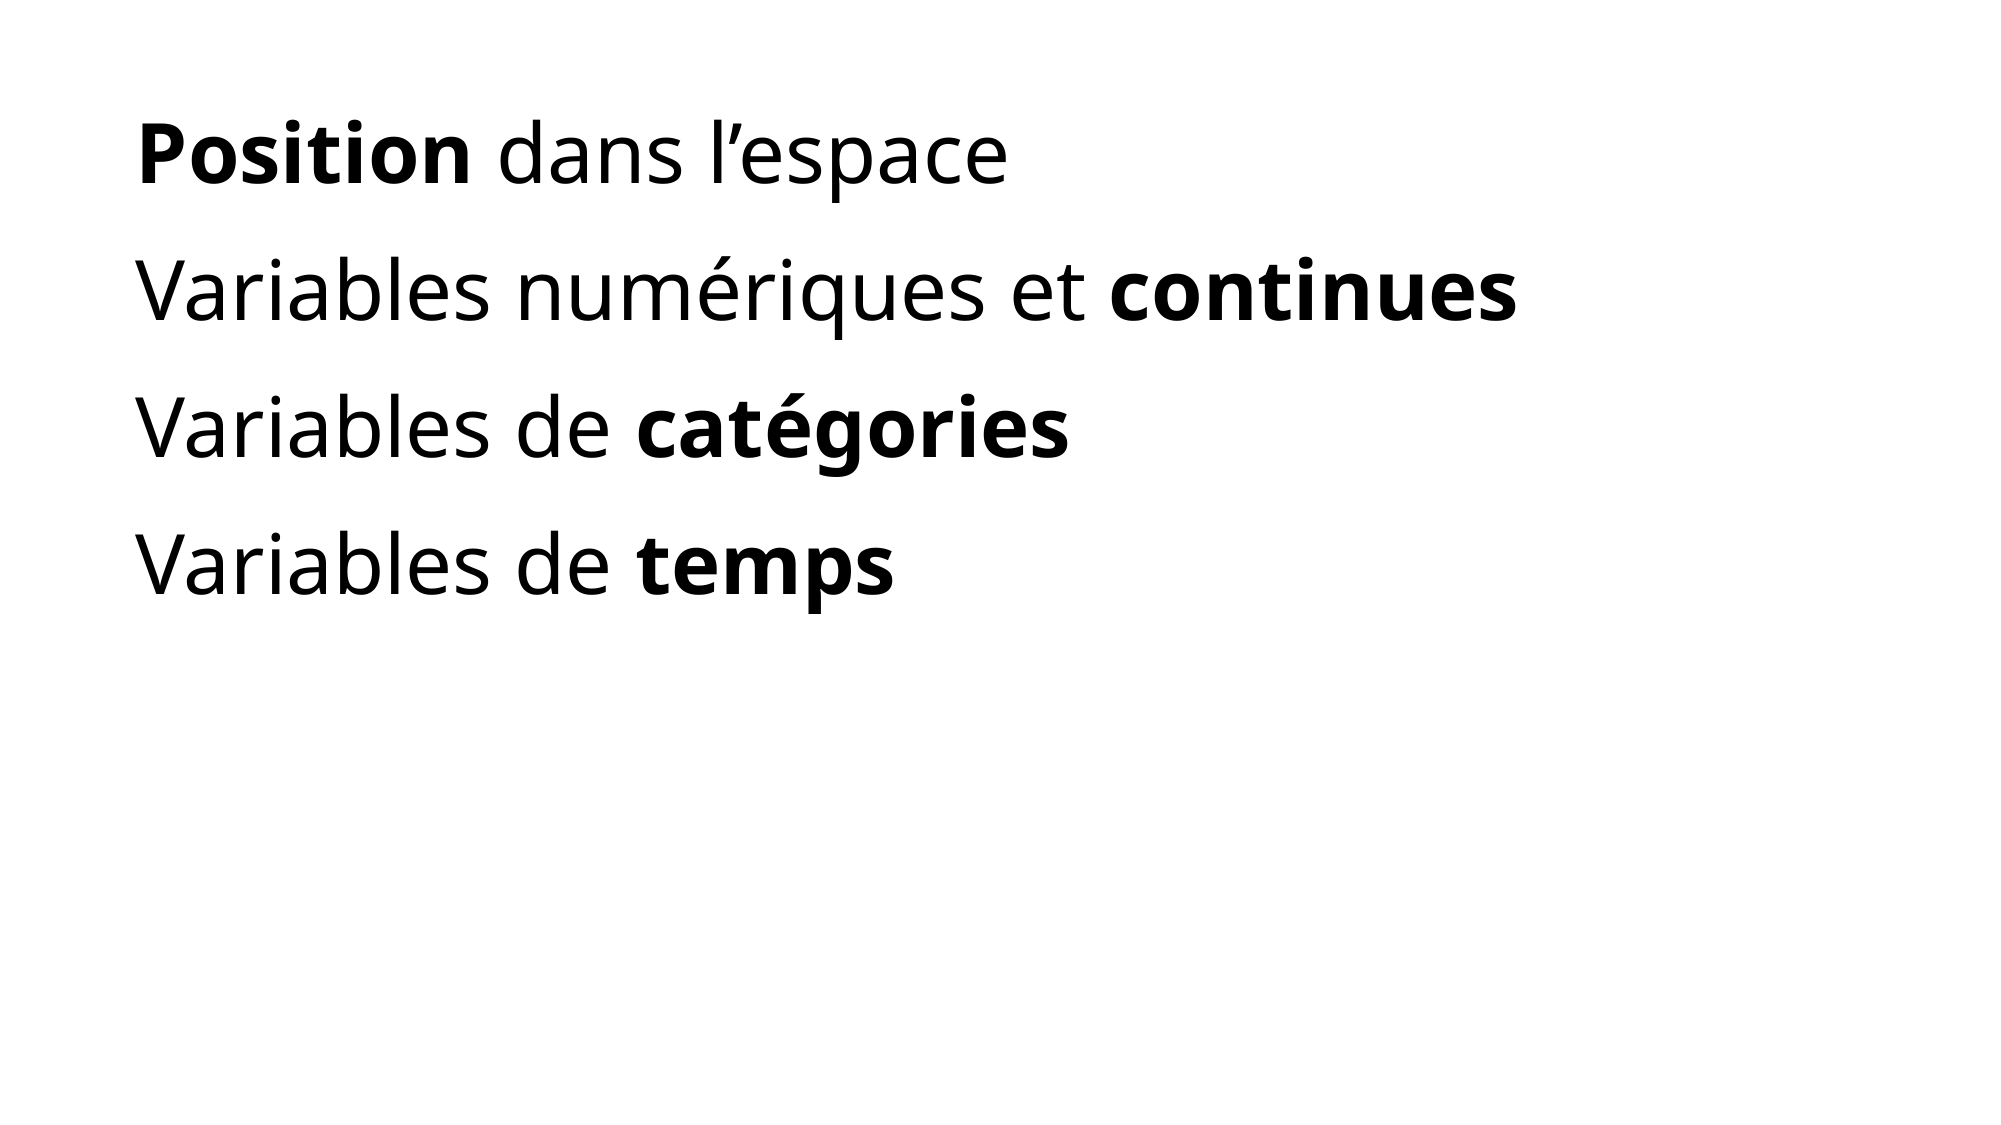

Position dans l’espace
Variables numériques et continues
Variables de catégories
Variables de temps